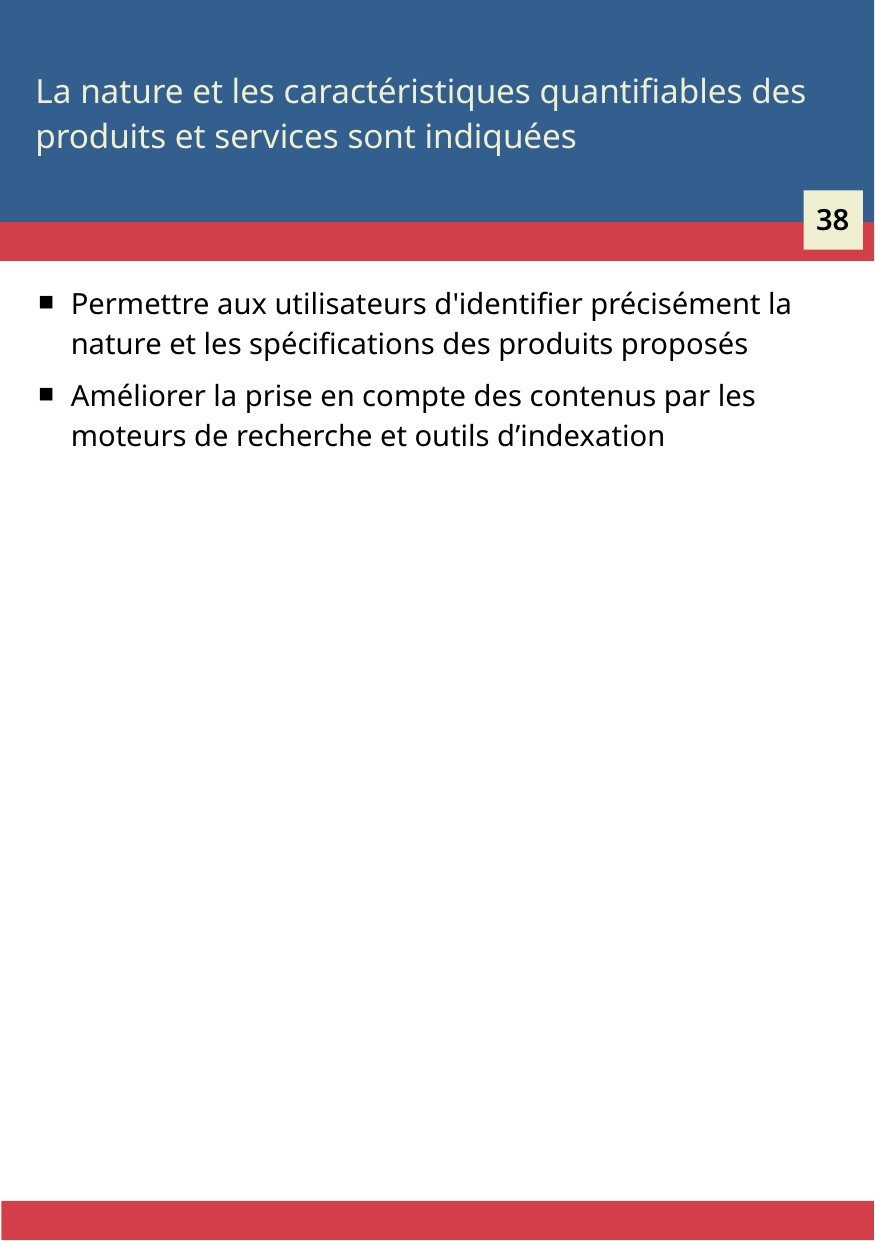

# La nature et les caractéristiques quantifiables des produits et services sont indiquées
38
Permettre aux utilisateurs d'identifier précisément la nature et les spécifications des produits proposés
Améliorer la prise en compte des contenus par les moteurs de recherche et outils d’indexation